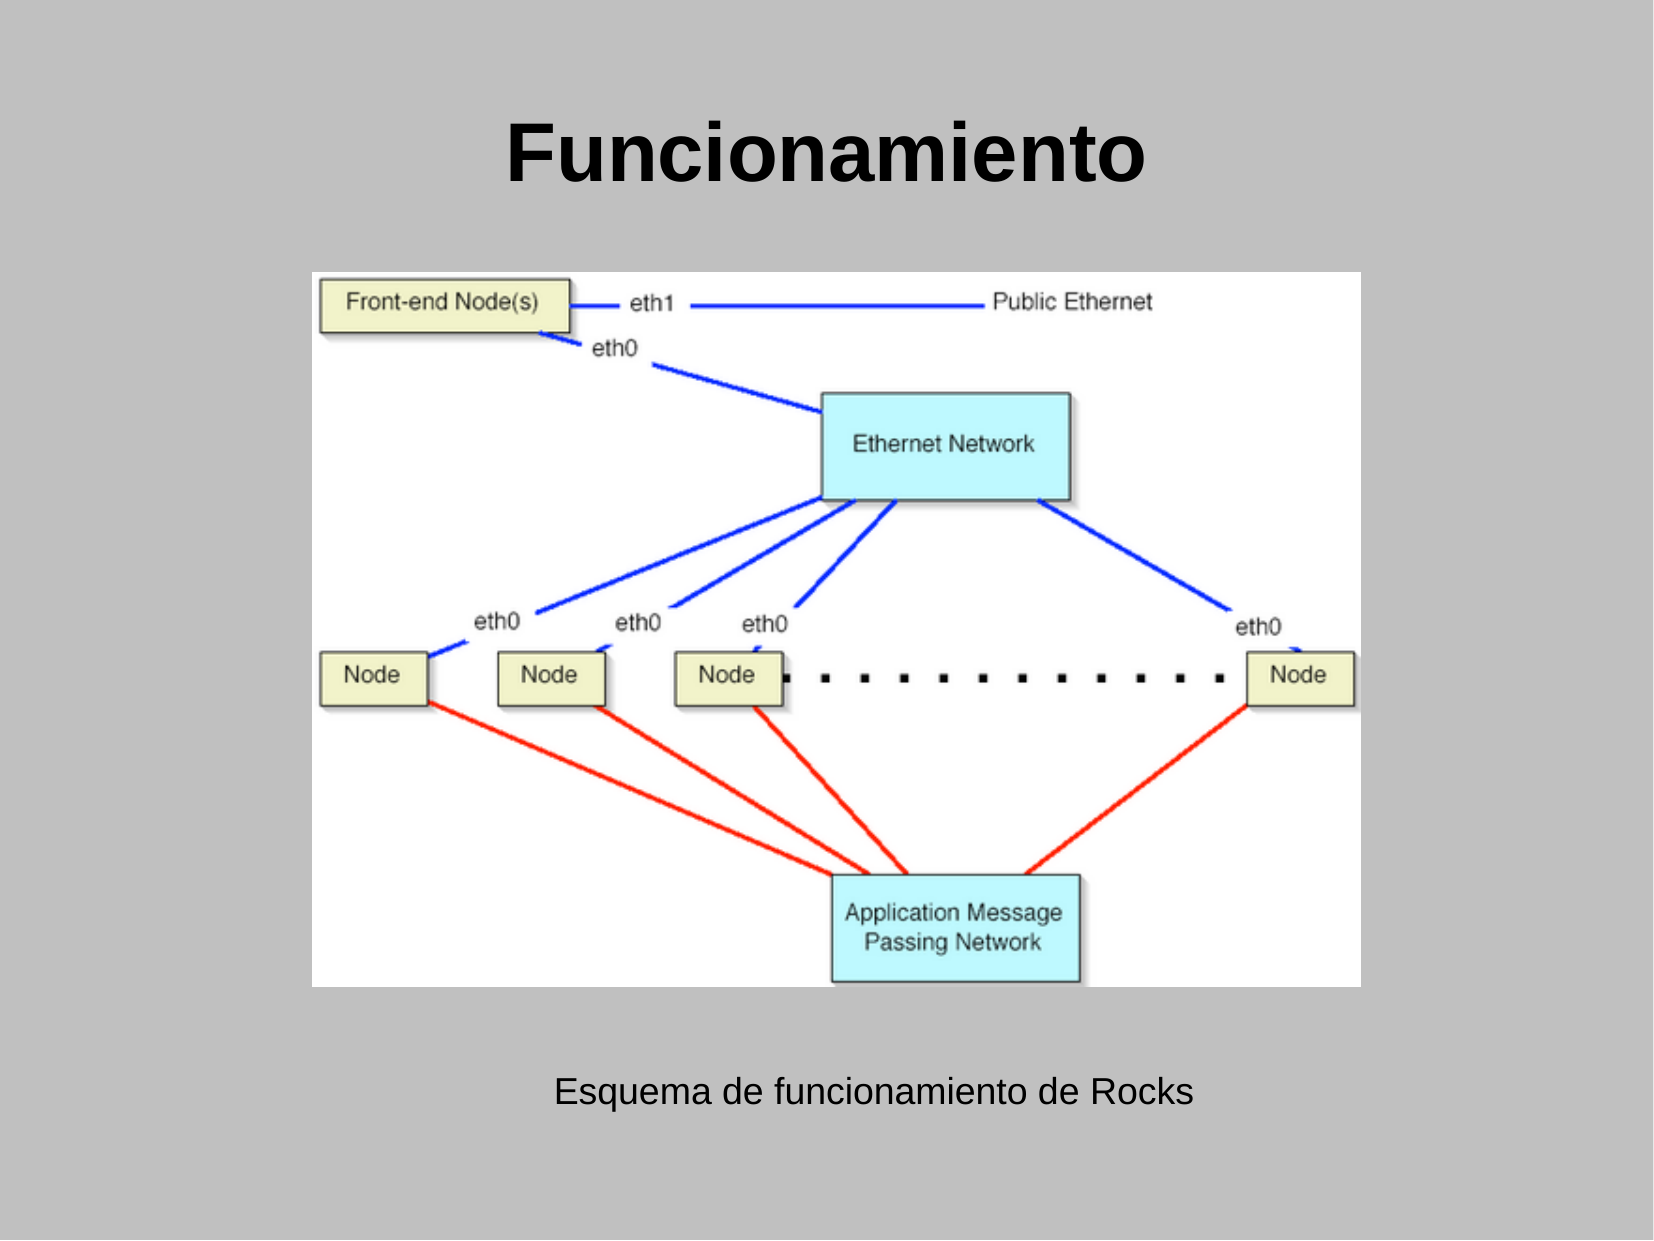

# Funcionamiento
Esquema de funcionamiento de Rocks